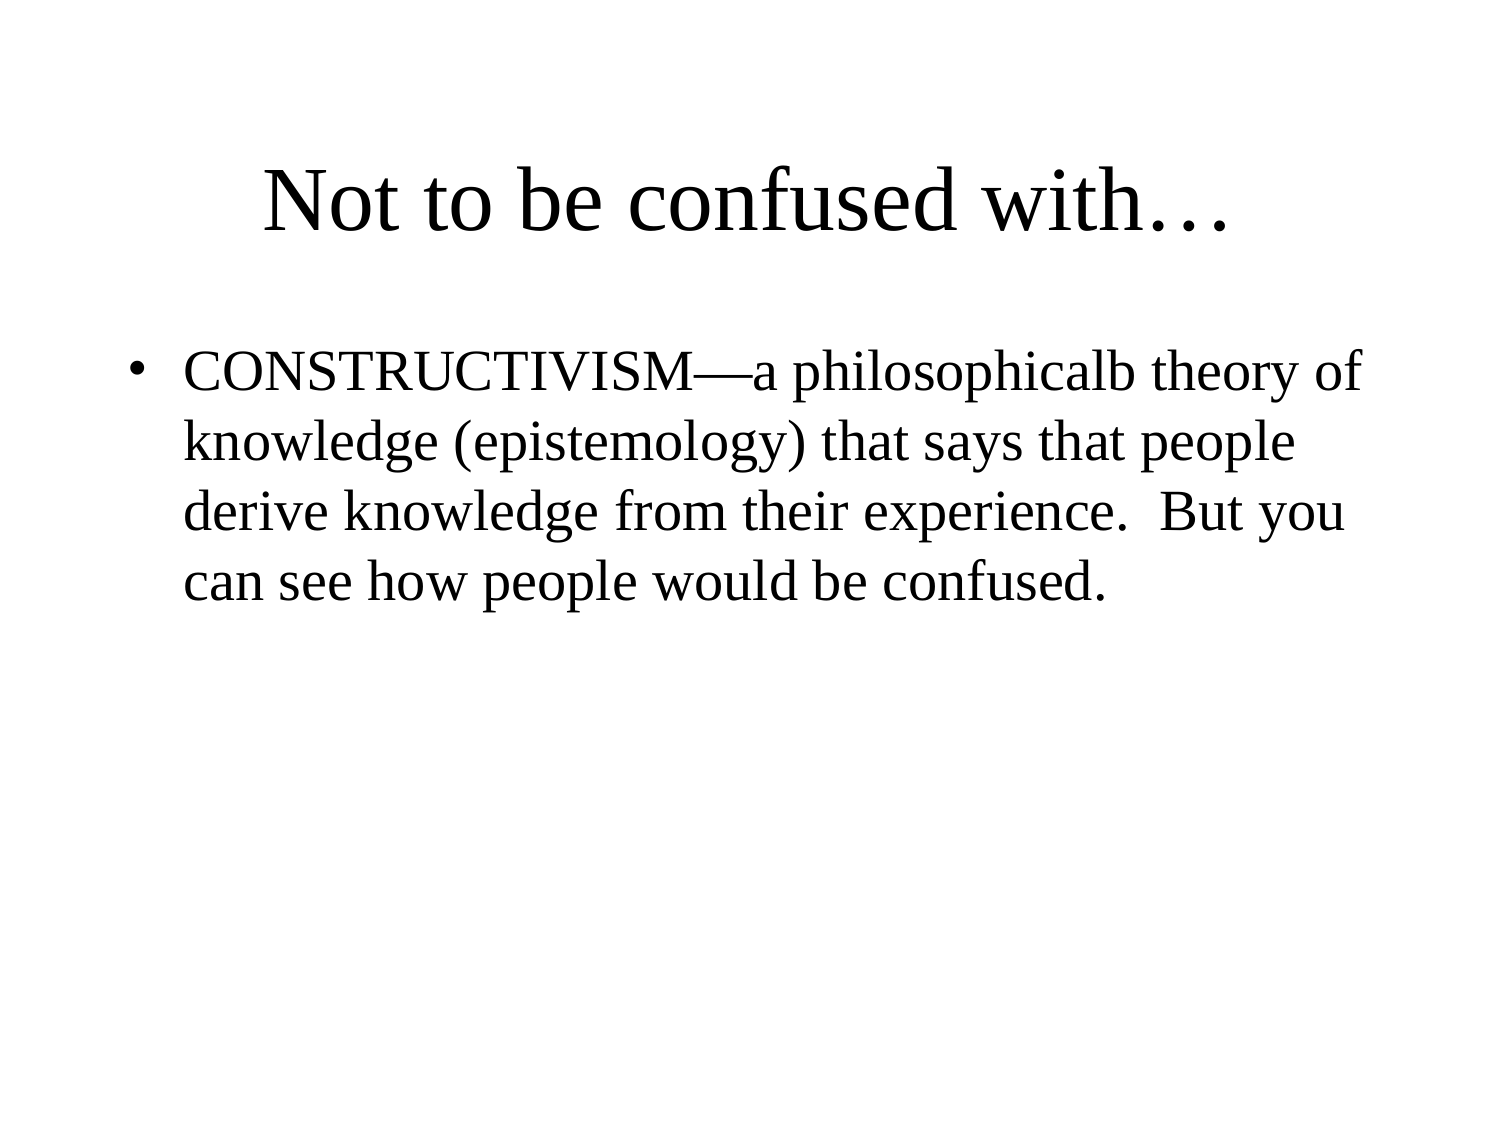

# Not to be confused with…
CONSTRUCTIVISM—a philosophicalb theory of knowledge (epistemology) that says that people derive knowledge from their experience. But you can see how people would be confused.